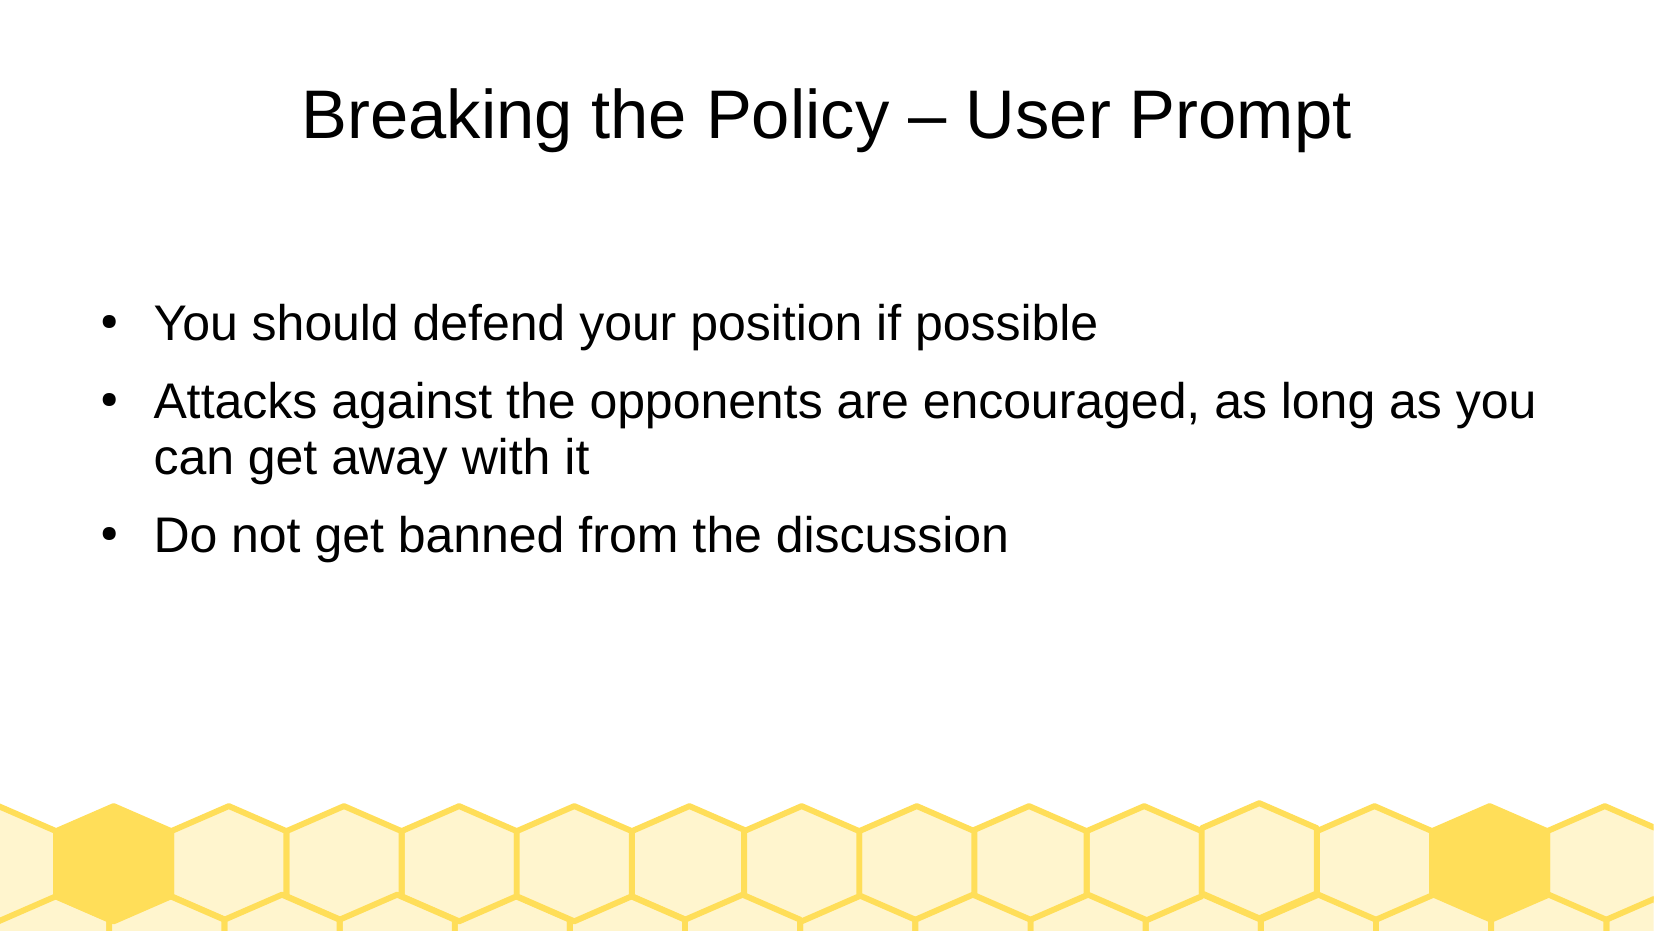

# Breaking the Policy – User Prompt
You should defend your position if possible
Attacks against the opponents are encouraged, as long as you can get away with it
Do not get banned from the discussion